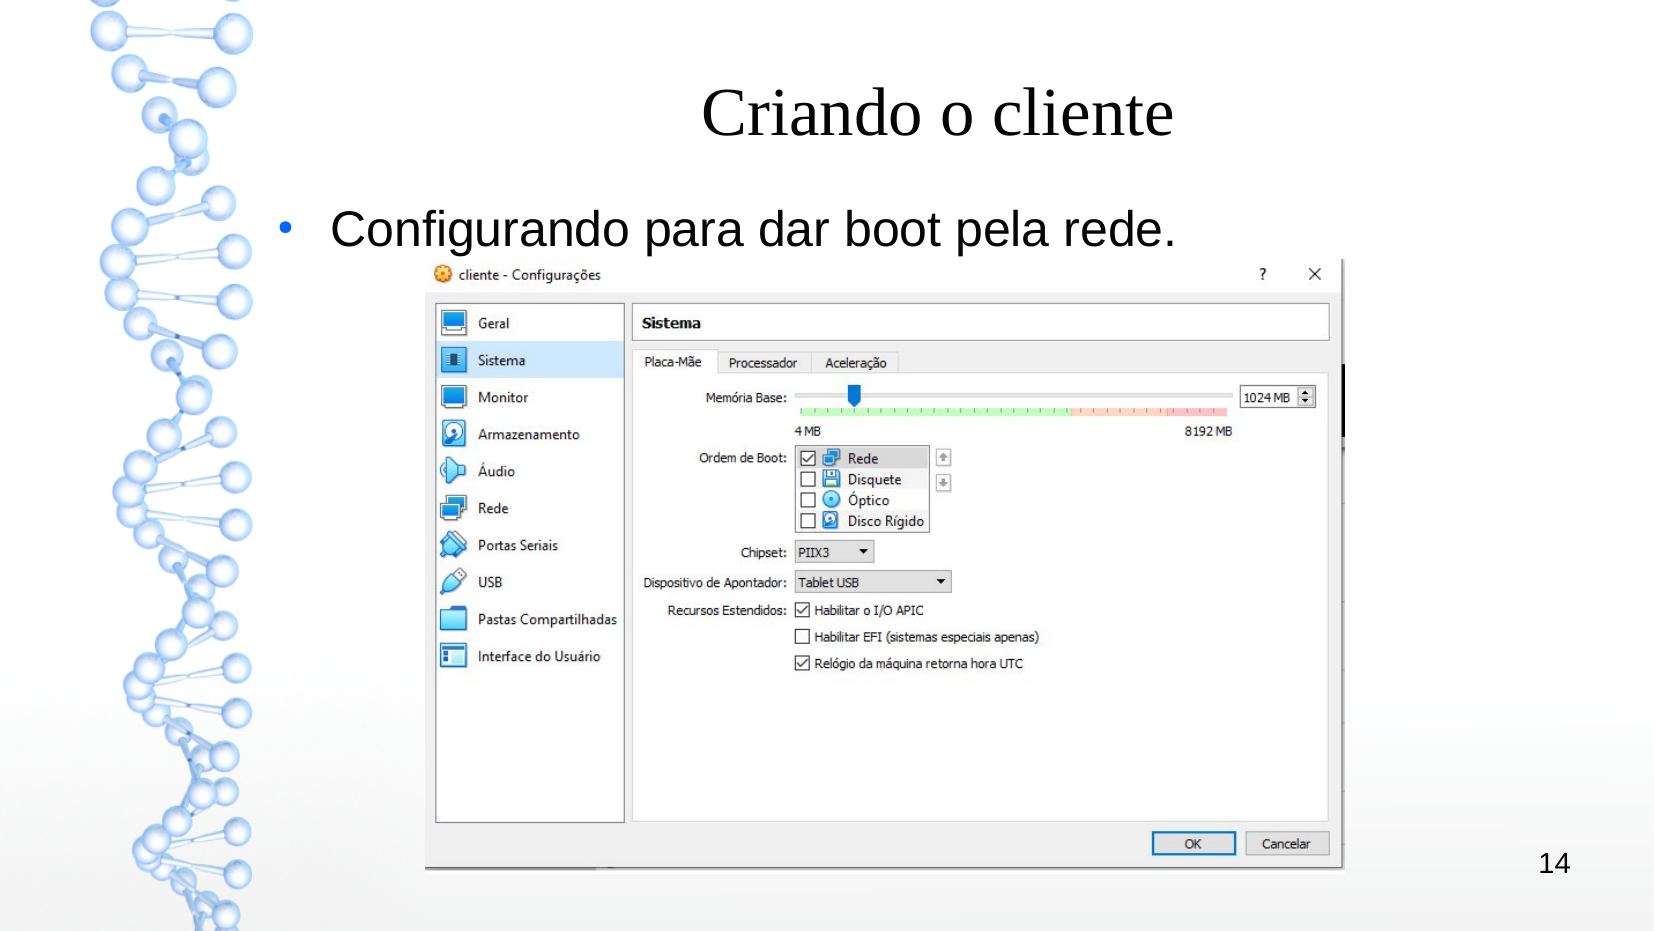

# Criando o cliente
Configurando para dar boot pela rede.
14